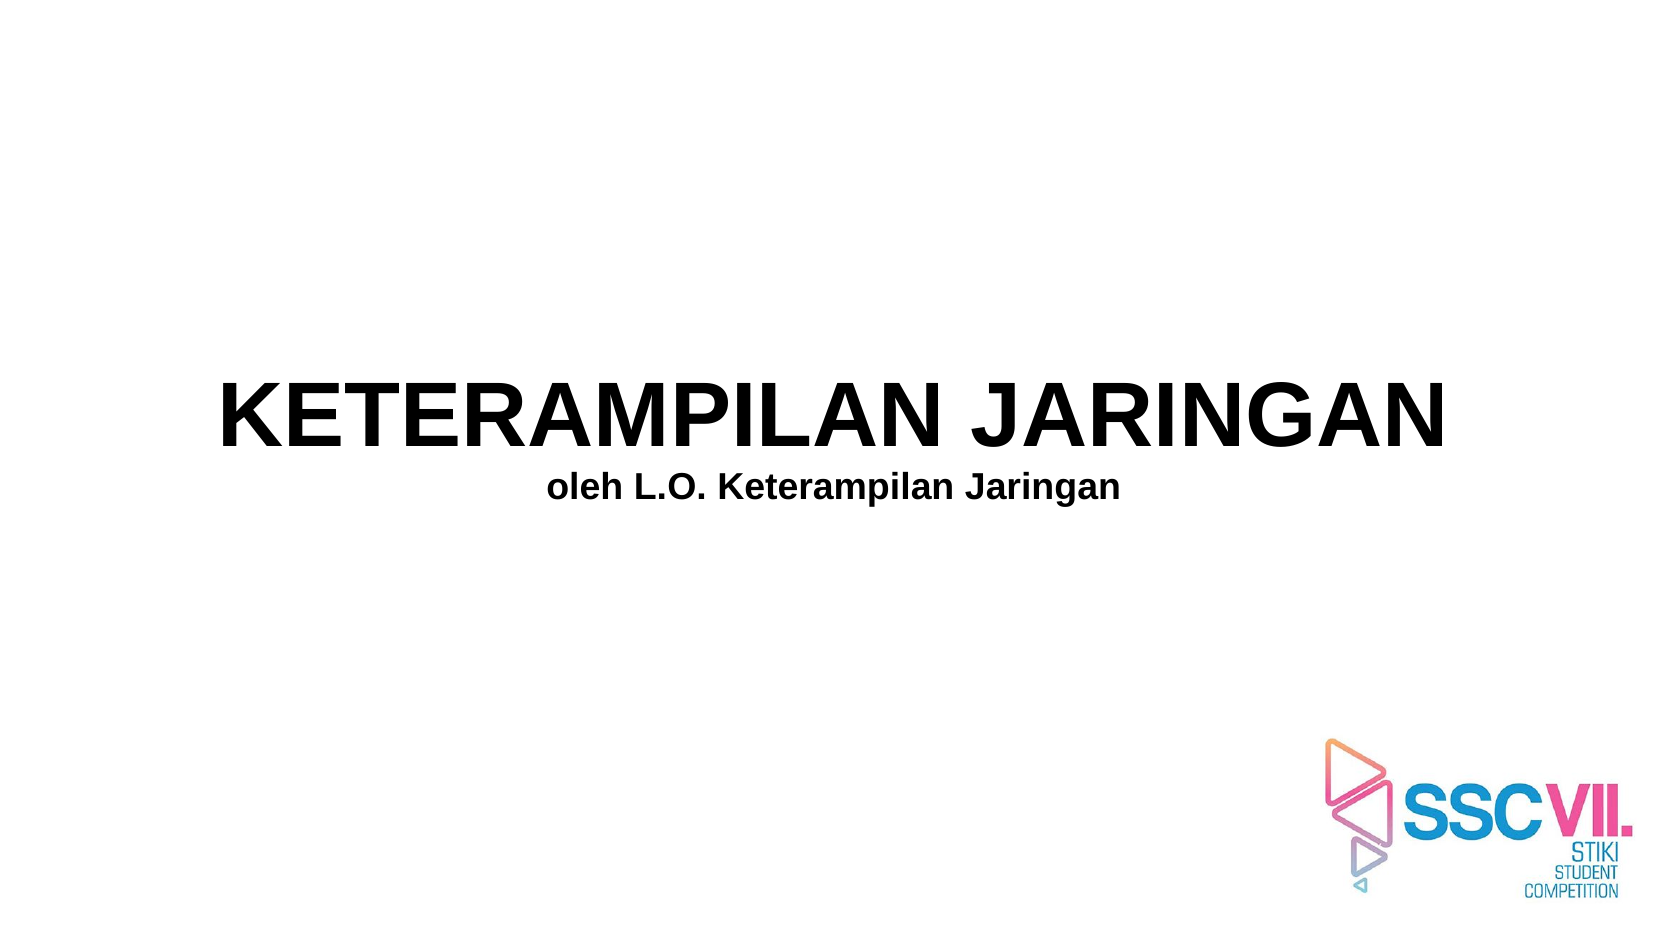

# KETERAMPILAN JARINGAN oleh L.O. Keterampilan Jaringan